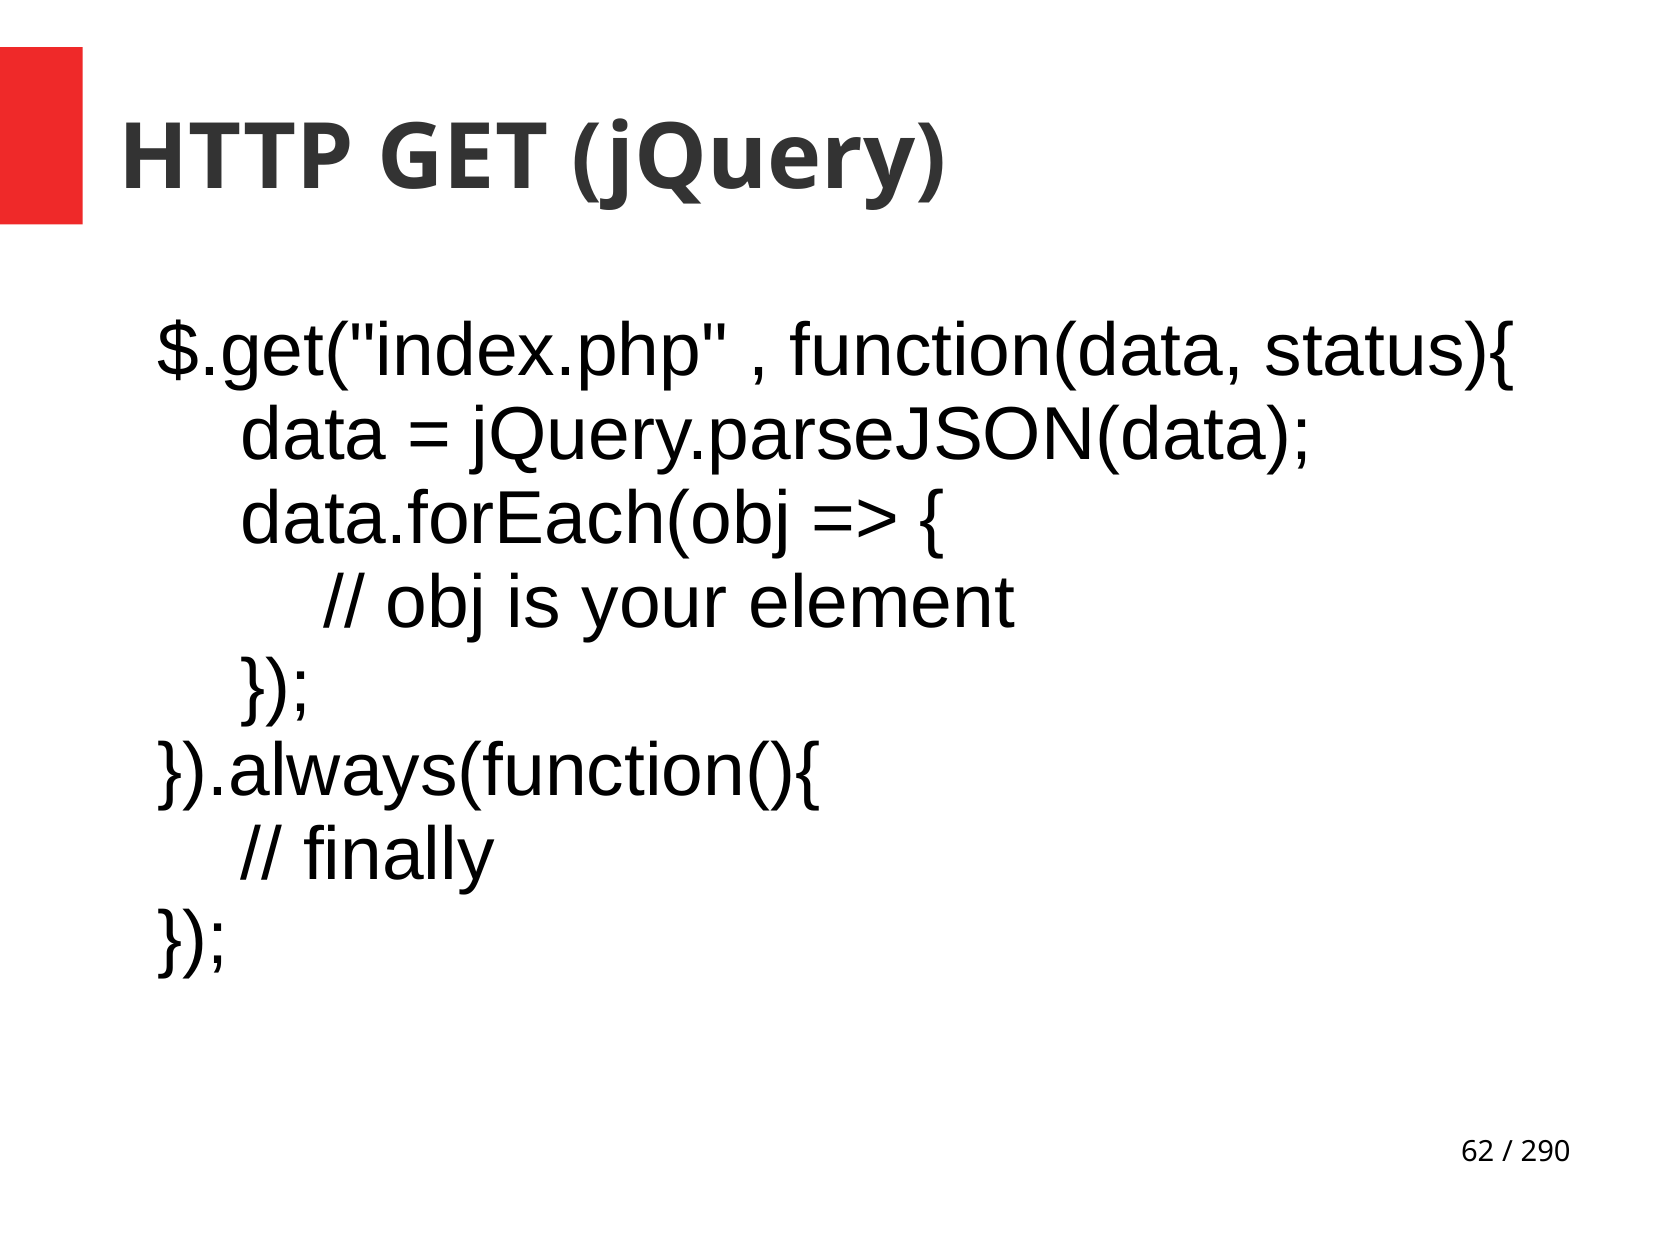

# HTTP GET (jQuery)
 $.get("index.php" , function(data, status){
 data = jQuery.parseJSON(data);
 data.forEach(obj => {
 // obj is your element
 });
 }).always(function(){
 // finally
 });
62